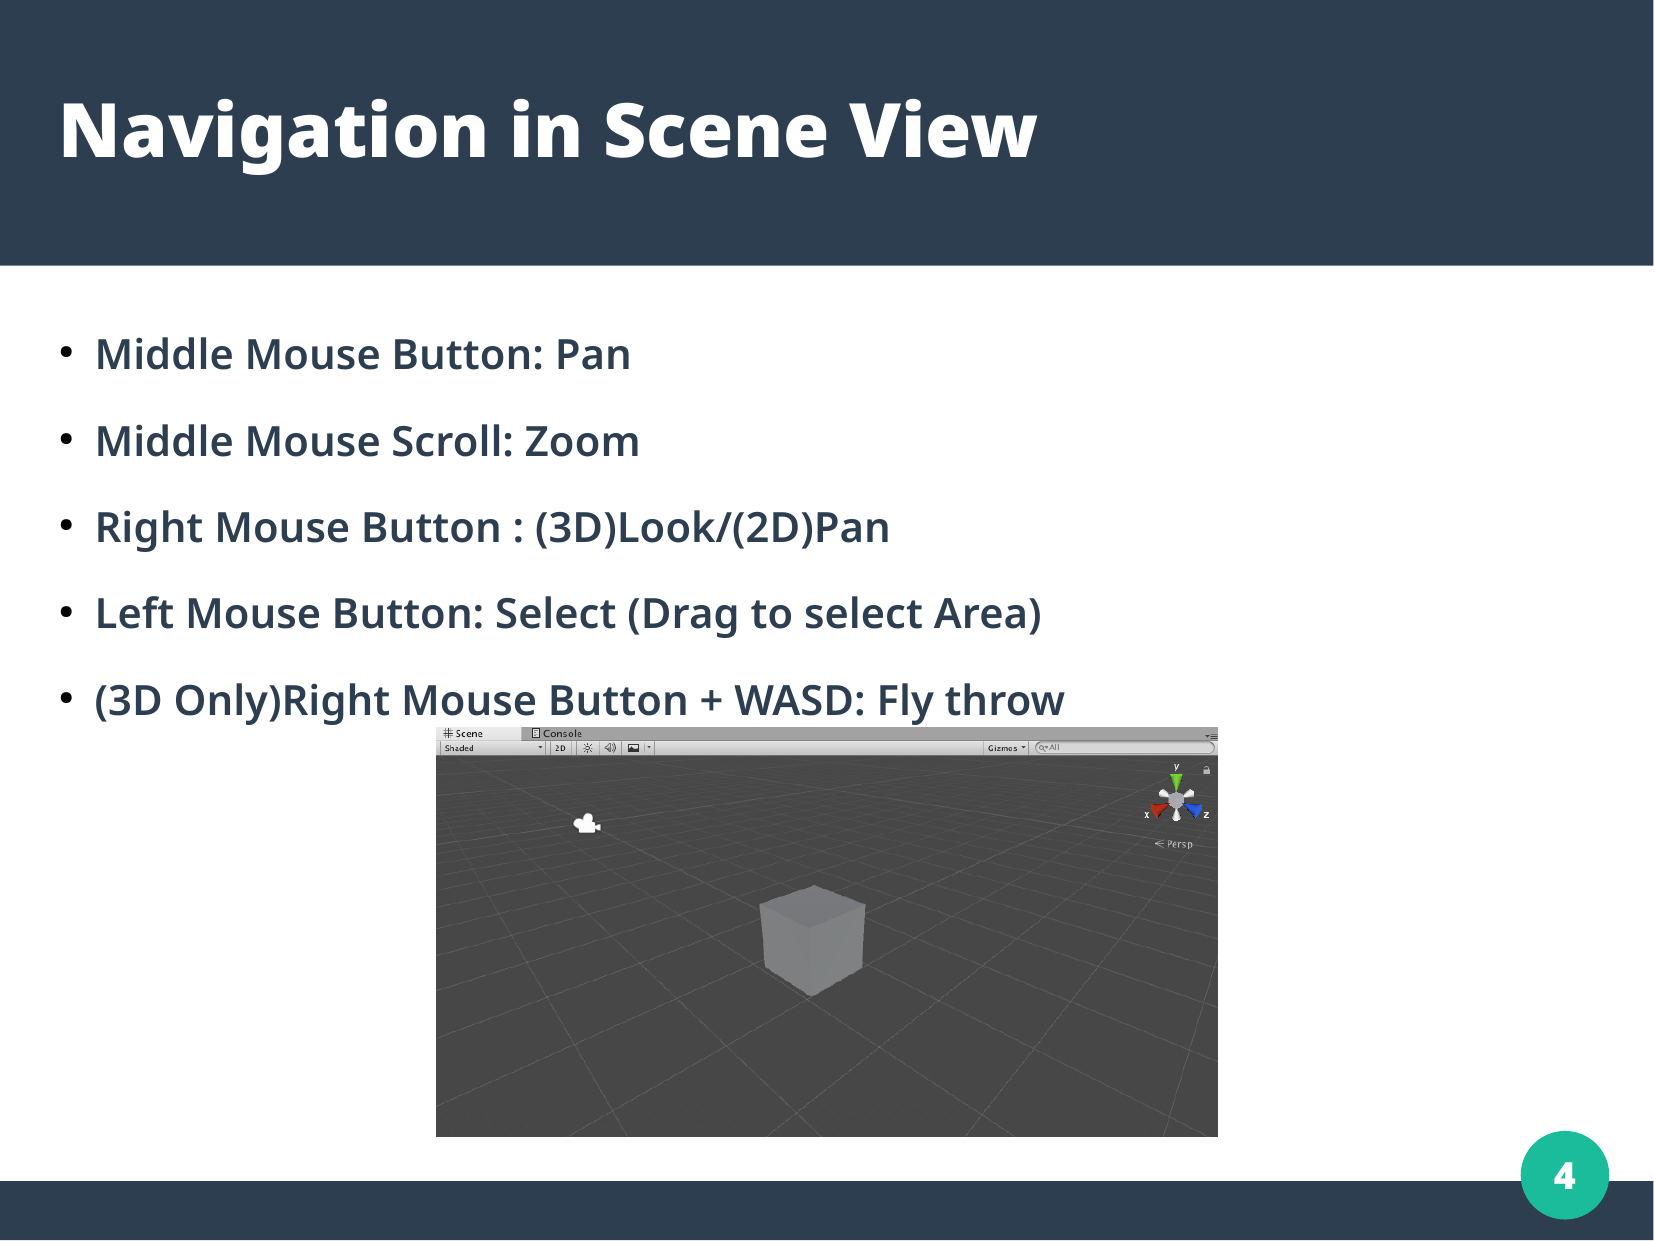

# Navigation in Scene View
Middle Mouse Button: Pan
Middle Mouse Scroll: Zoom
Right Mouse Button : (3D)Look/(2D)Pan
Left Mouse Button: Select (Drag to select Area)
(3D Only)Right Mouse Button + WASD: Fly throw
4